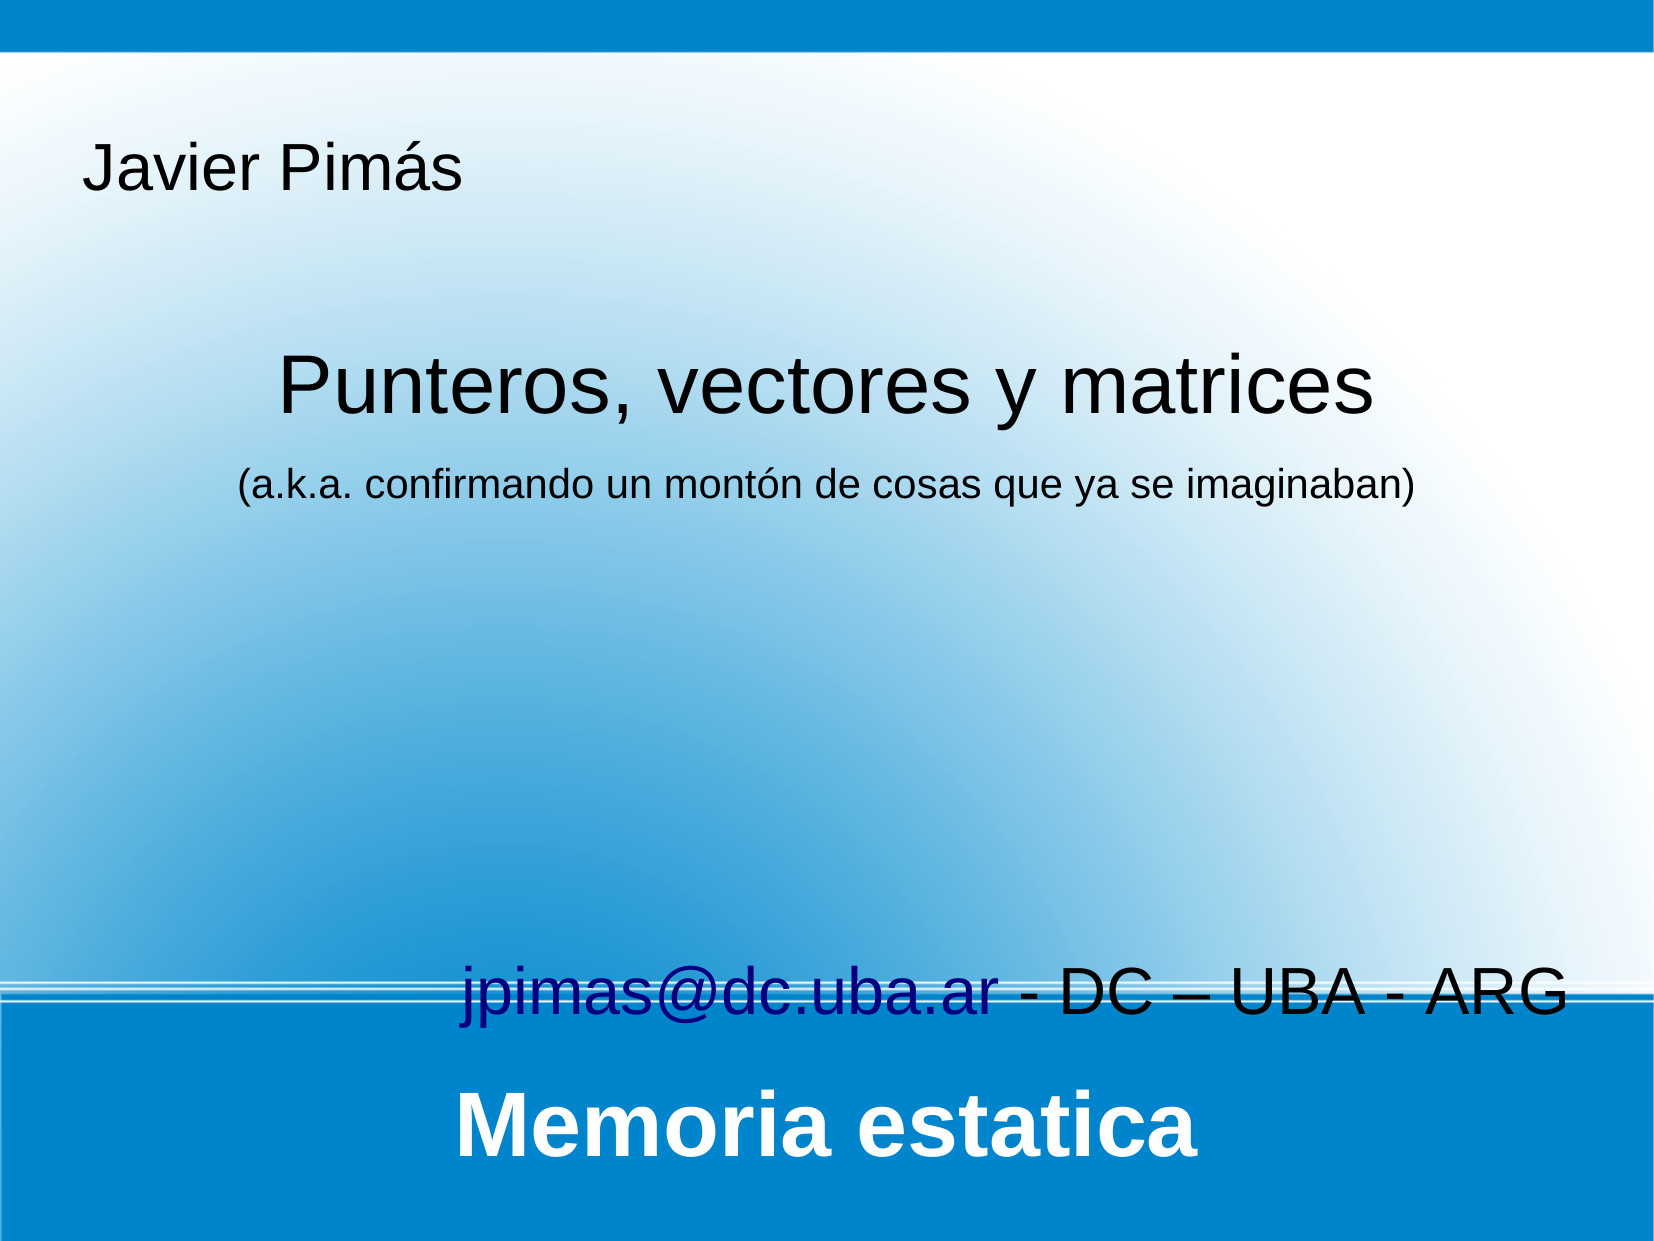

Javier Pimás
Punteros, vectores y matrices
(a.k.a. confirmando un montón de cosas que ya se imaginaban)
jpimas@dc.uba.ar - DC – UBA - ARG
# Memoria estatica